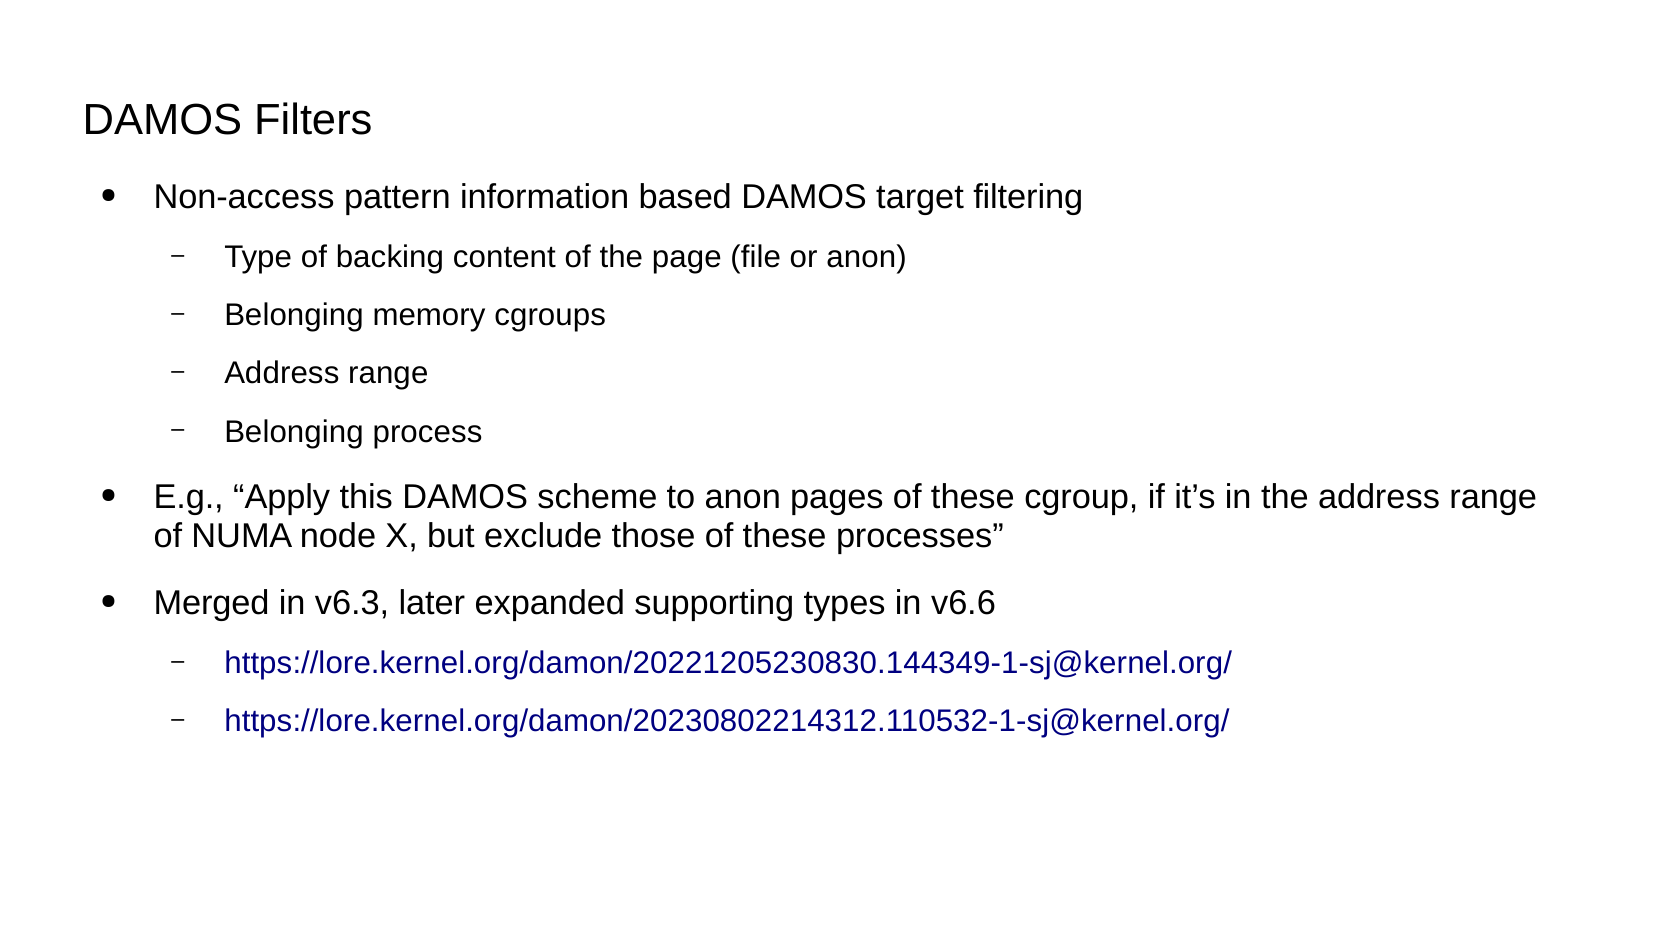

# DAMOS Filters
Non-access pattern information based DAMOS target filtering
Type of backing content of the page (file or anon)
Belonging memory cgroups
Address range
Belonging process
E.g., “Apply this DAMOS scheme to anon pages of these cgroup, if it’s in the address range of NUMA node X, but exclude those of these processes”
Merged in v6.3, later expanded supporting types in v6.6
https://lore.kernel.org/damon/20221205230830.144349-1-sj@kernel.org/
https://lore.kernel.org/damon/20230802214312.110532-1-sj@kernel.org/